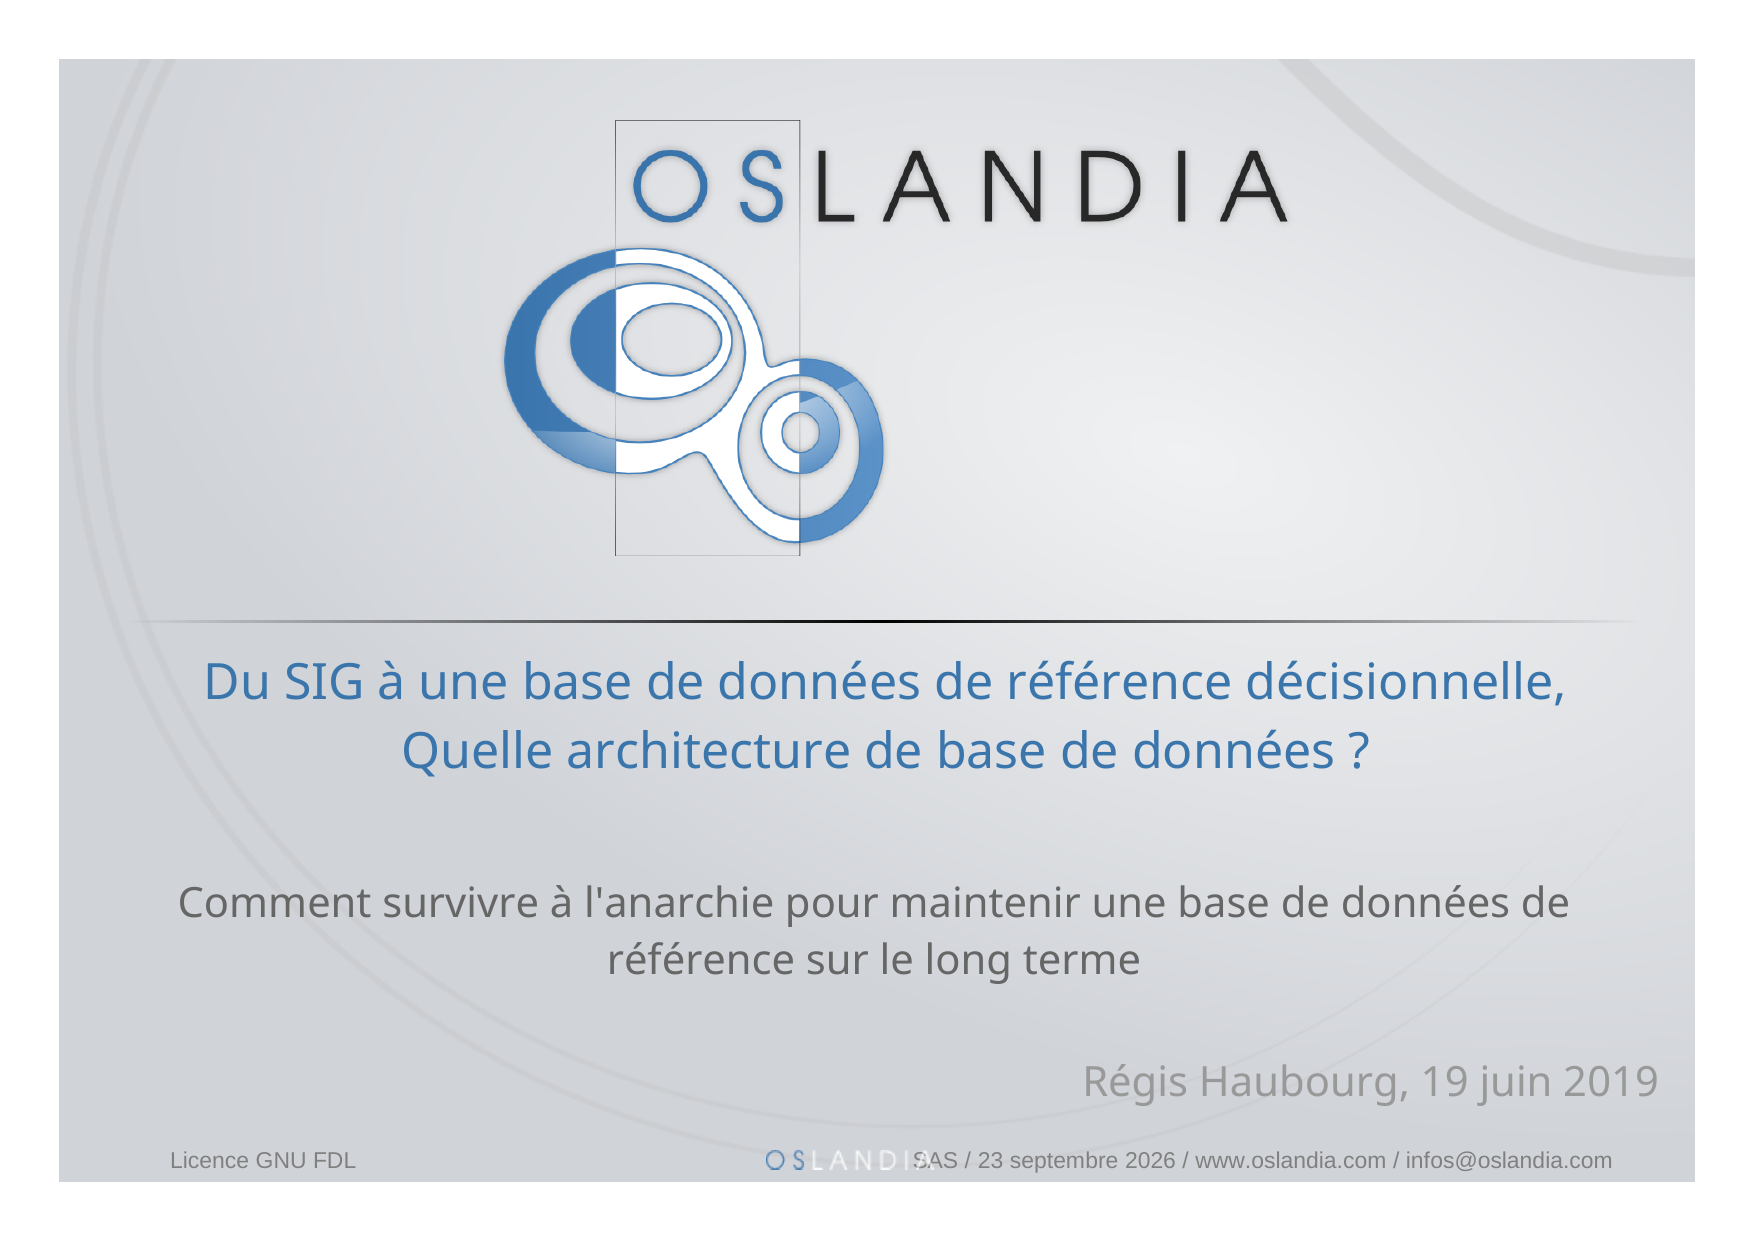

# Du SIG à une base de données de référence décisionnelle, Quelle architecture de base de données ?
png
Comment survivre à l'anarchie pour maintenir une base de données de référence sur le long terme
Régis Haubourg, 19 juin 2019